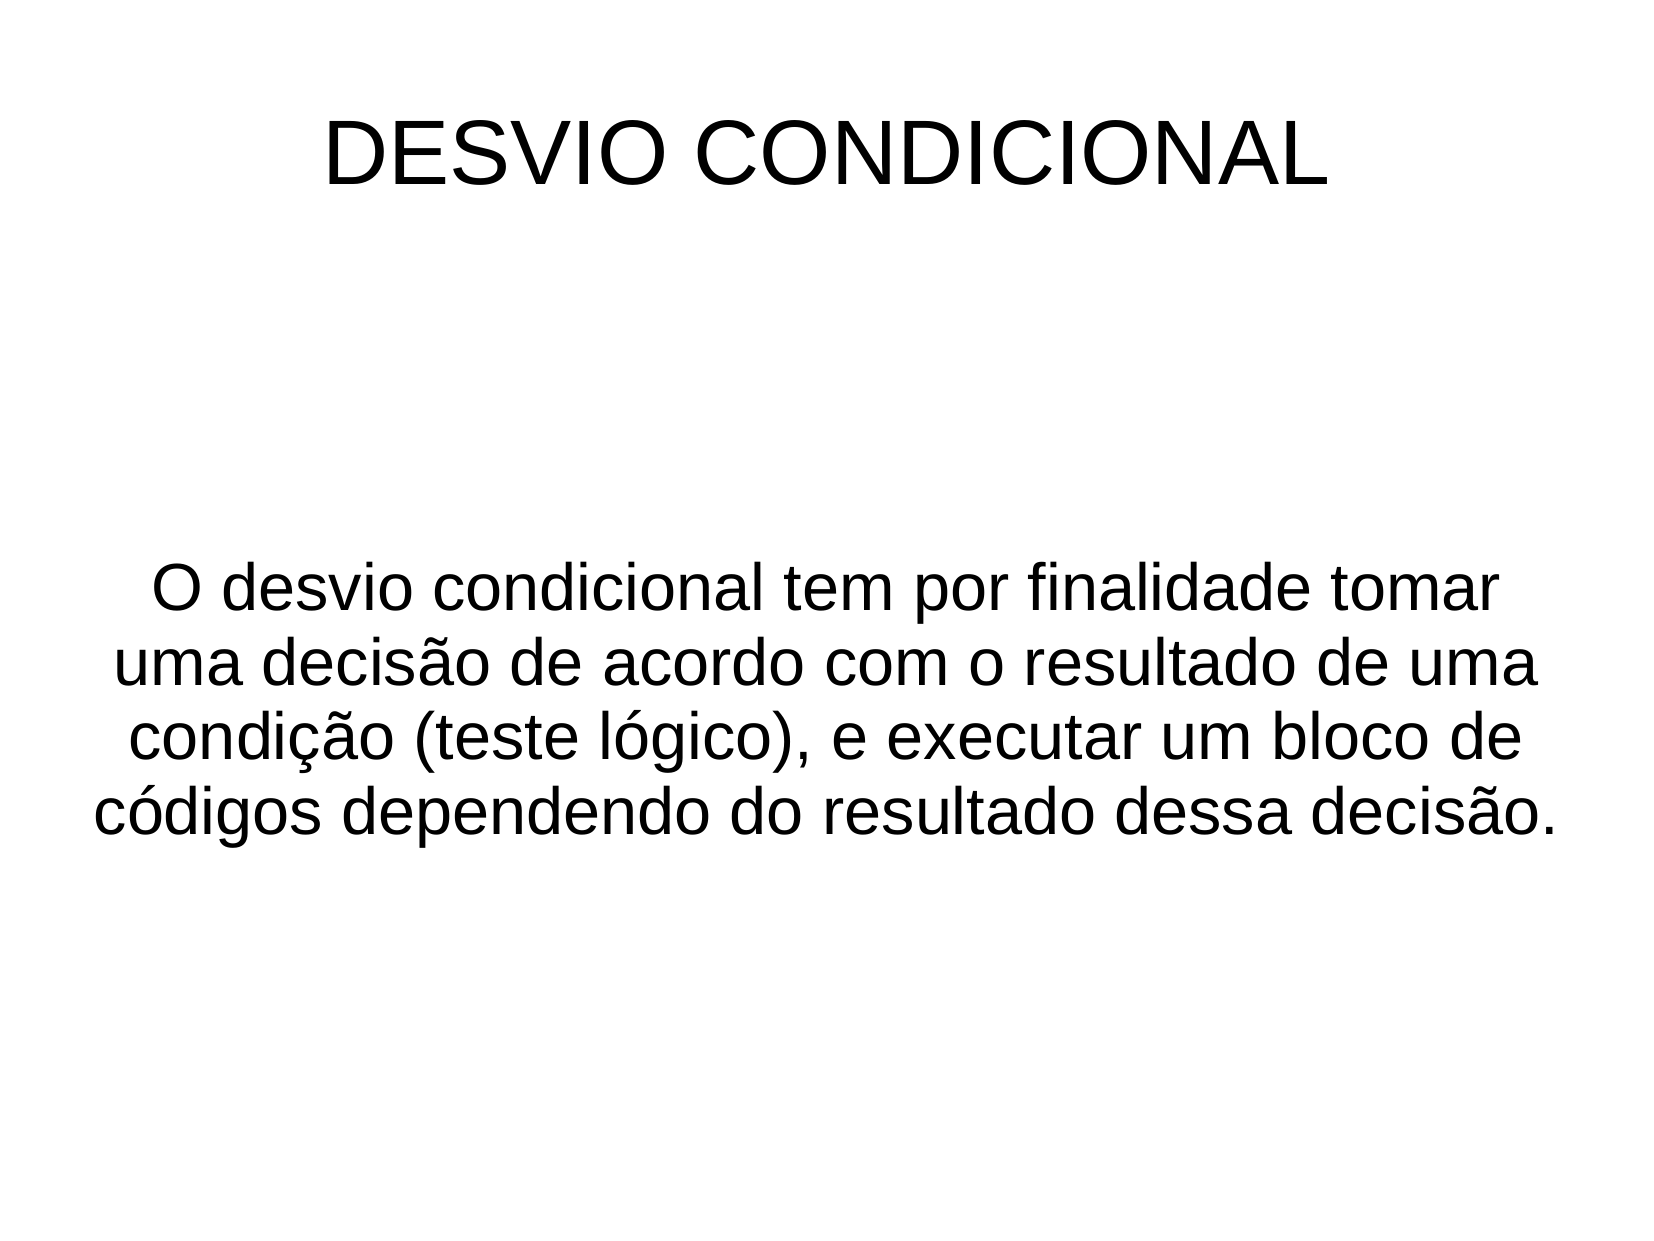

# DESVIO CONDICIONAL
O desvio condicional tem por finalidade tomar uma decisão de acordo com o resultado de uma condição (teste lógico), e executar um bloco de códigos dependendo do resultado dessa decisão.